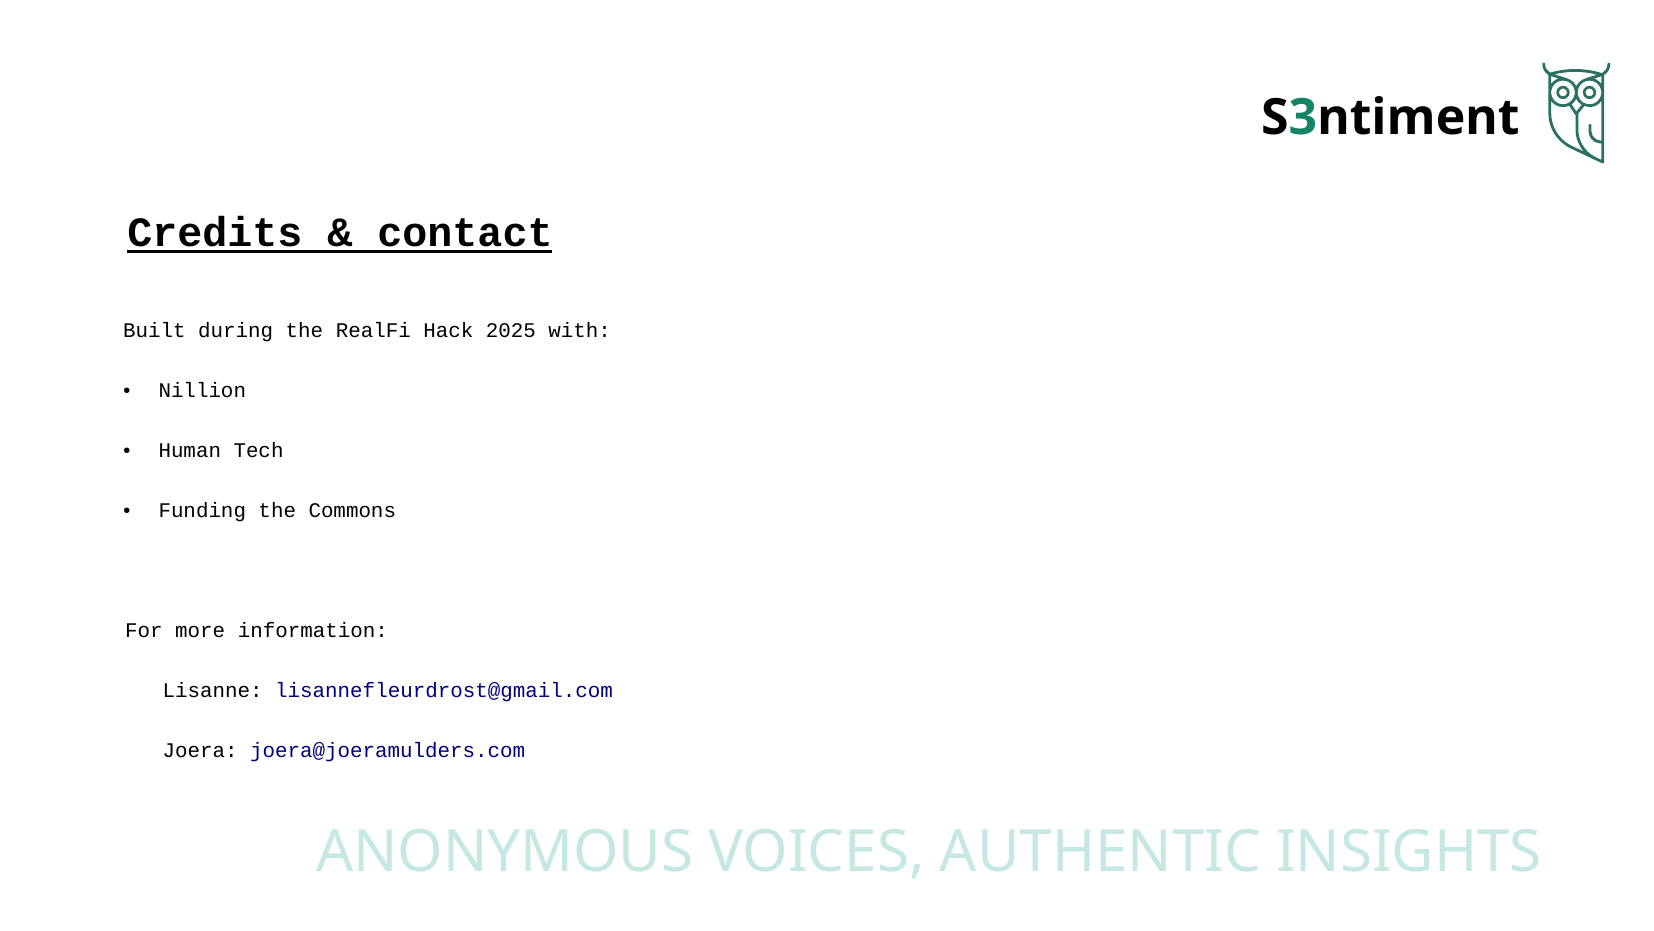

# S3ntiment
Credits & contact
Built during the RealFi Hack 2025 with:
Nillion
Human Tech
Funding the Commons
 For more information:
	Lisanne: lisannefleurdrost@gmail.com
	Joera: joera@joeramulders.com
ANONYMOUS VOICES, AUTHENTIC INSIGHTS